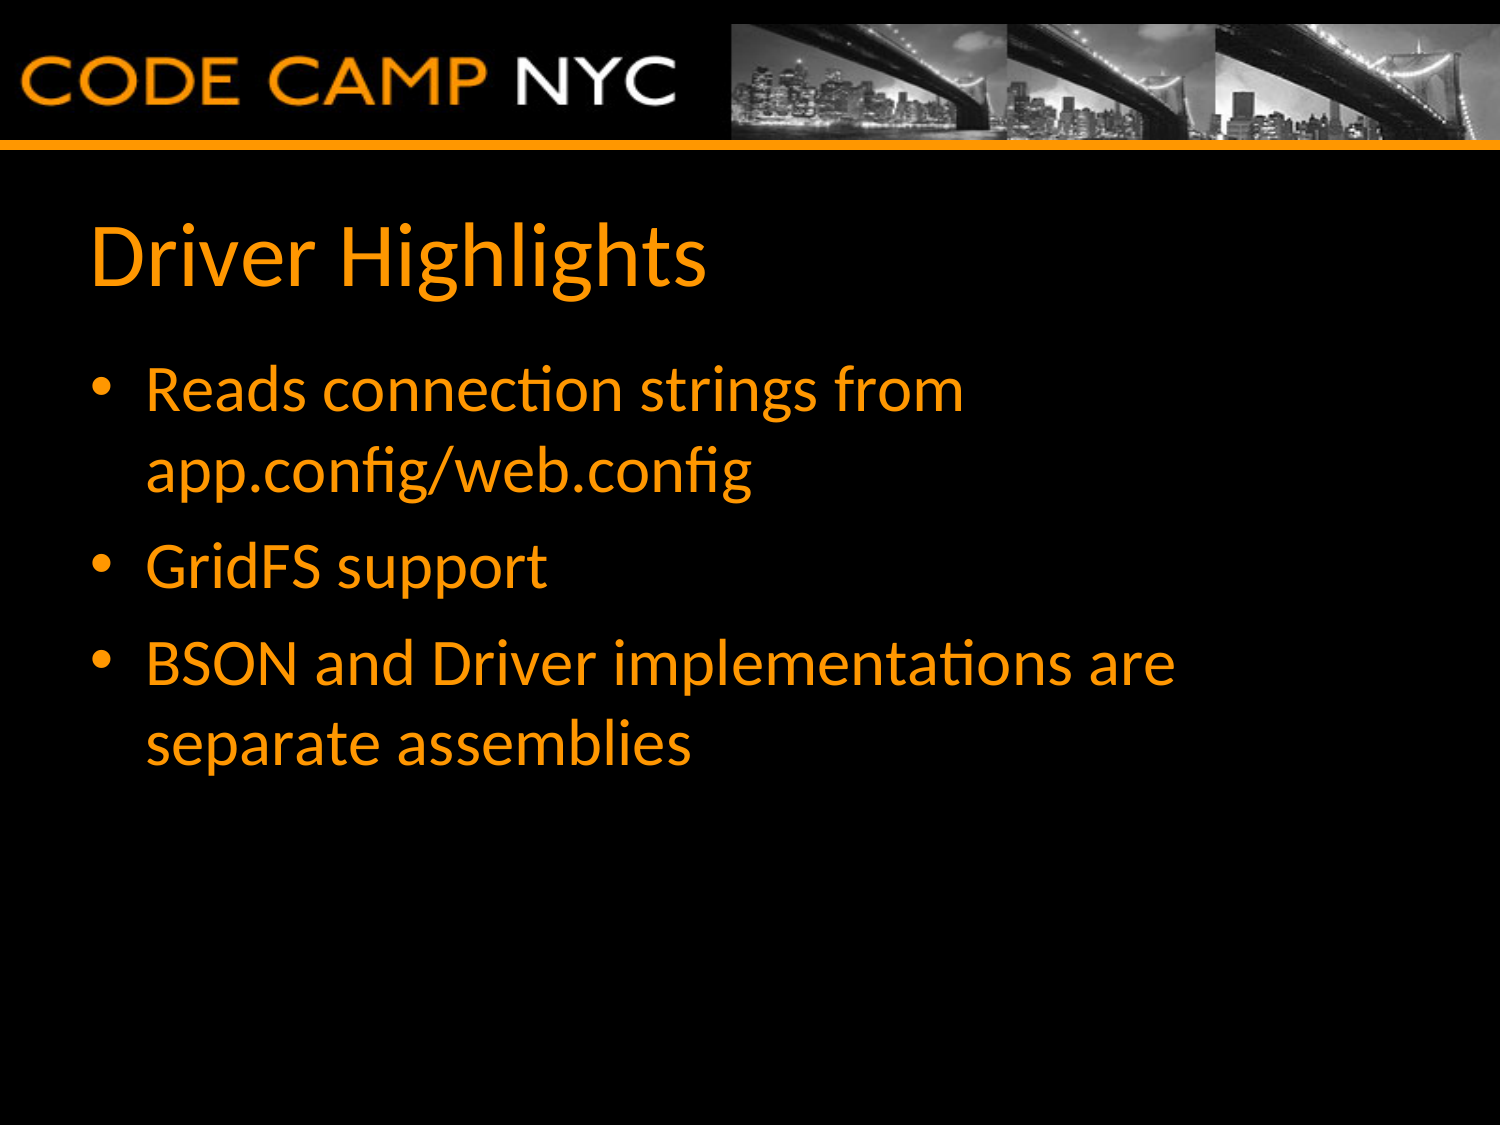

# Driver Highlights
Reads connection strings from app.config/web.config
GridFS support
BSON and Driver implementations are separate assemblies